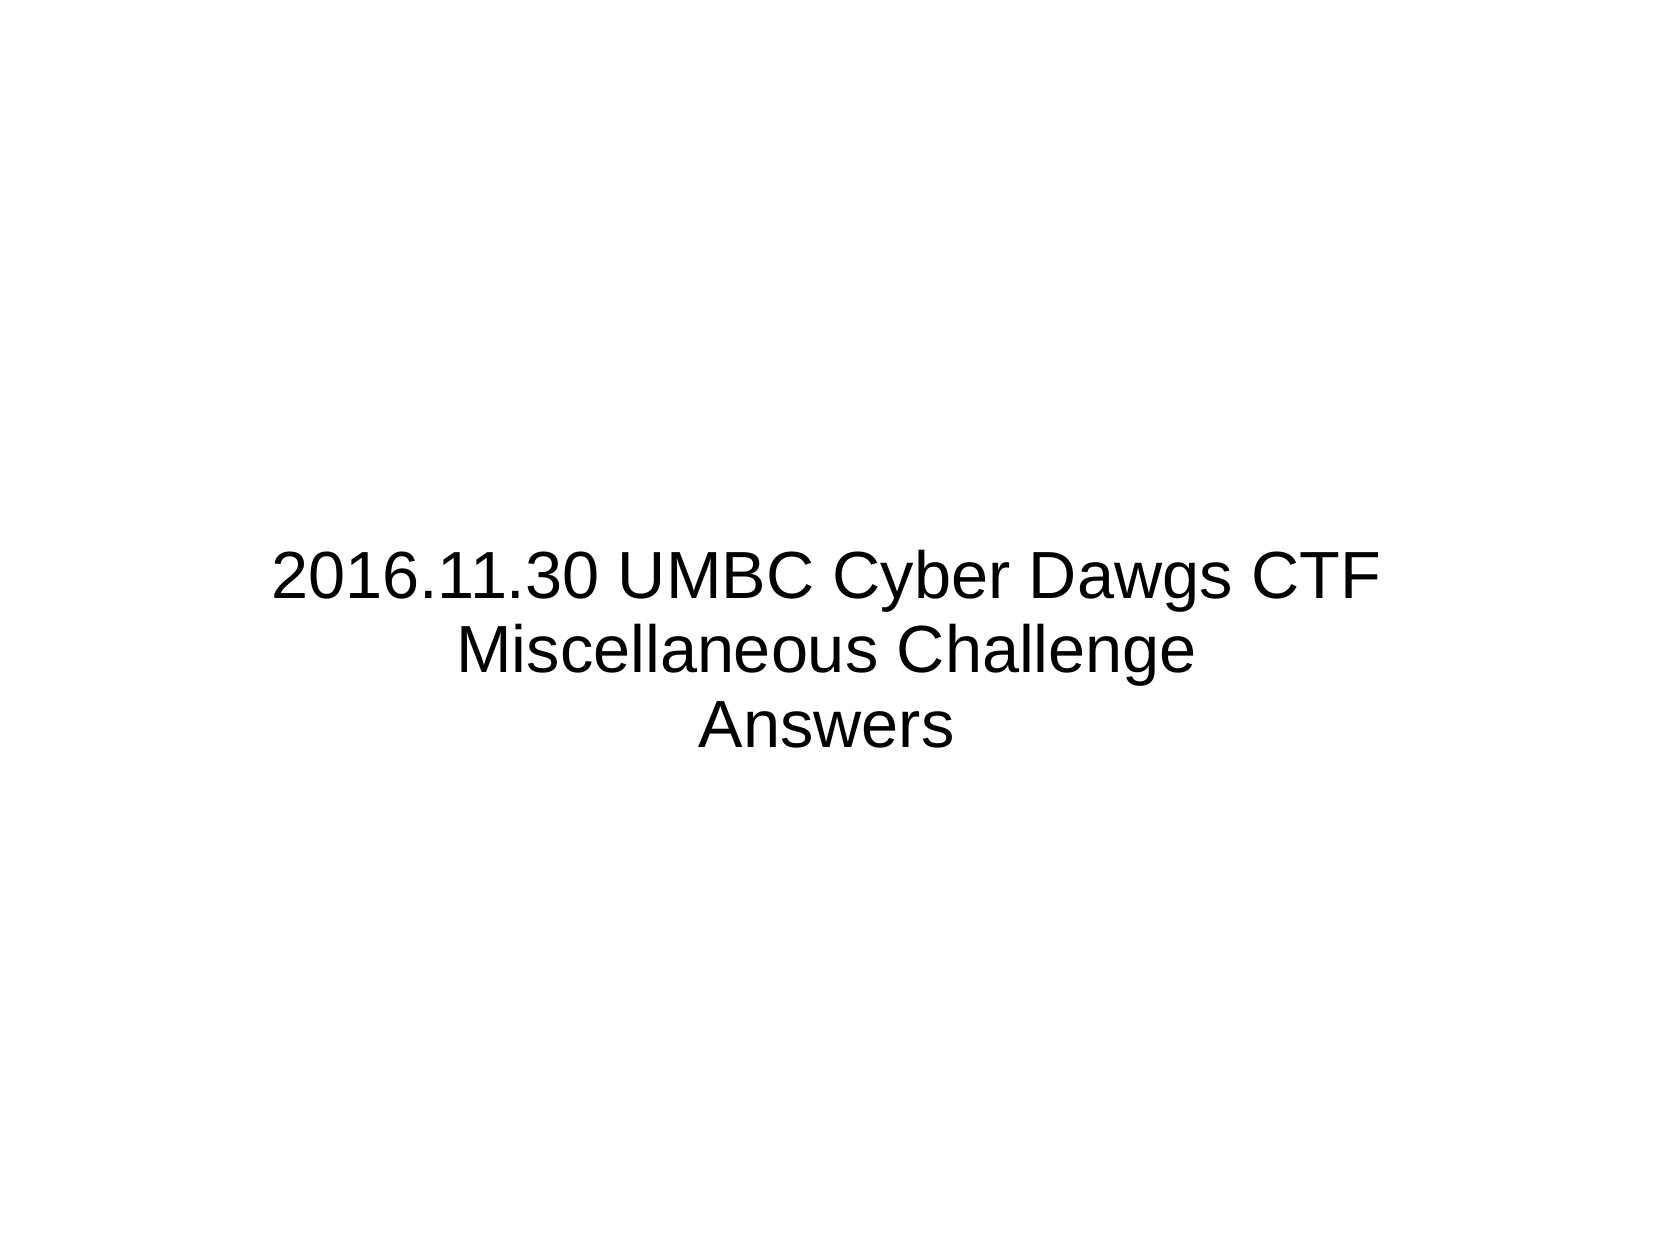

#
2016.11.30 UMBC Cyber Dawgs CTF
Miscellaneous Challenge
Answers